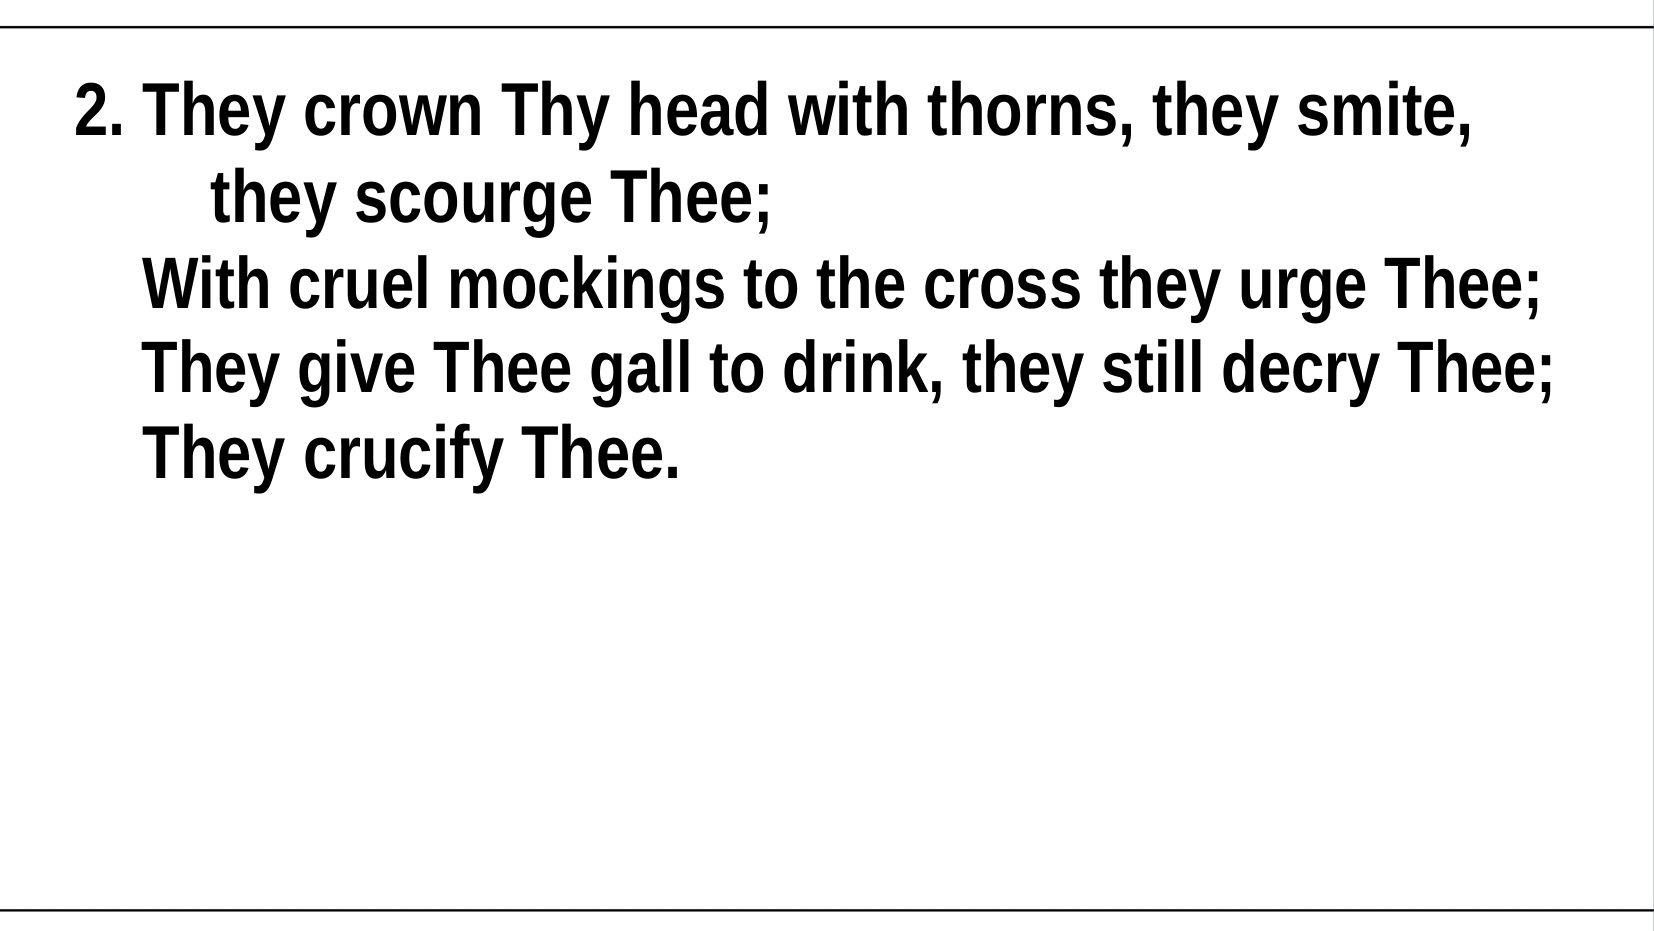

2. They crown Thy head with thorns, they smite,
 they scourge Thee;
 With cruel mockings to the cross they urge Thee;
 They give Thee gall to drink, they still decry Thee;
 They crucify Thee.